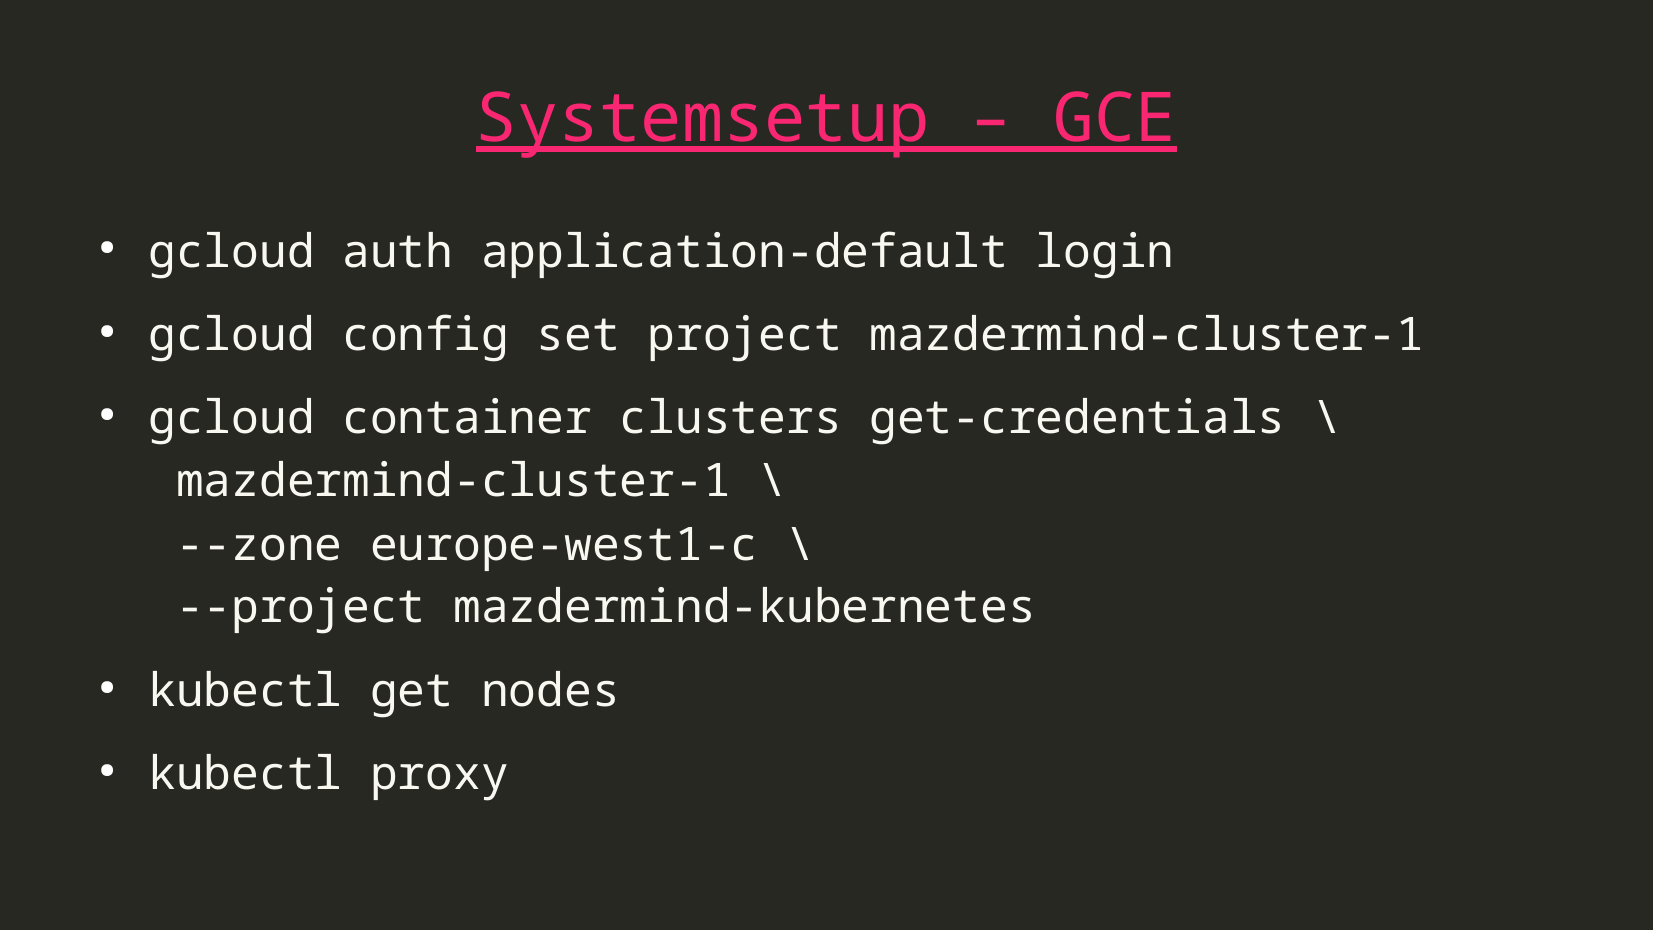

# Systemsetup – GCE
gcloud auth application-default login
gcloud config set project mazdermind-cluster-1
gcloud container clusters get-credentials \
 mazdermind-cluster-1 \
 --zone europe-west1-c \
 --project mazdermind-kubernetes
kubectl get nodes
kubectl proxy